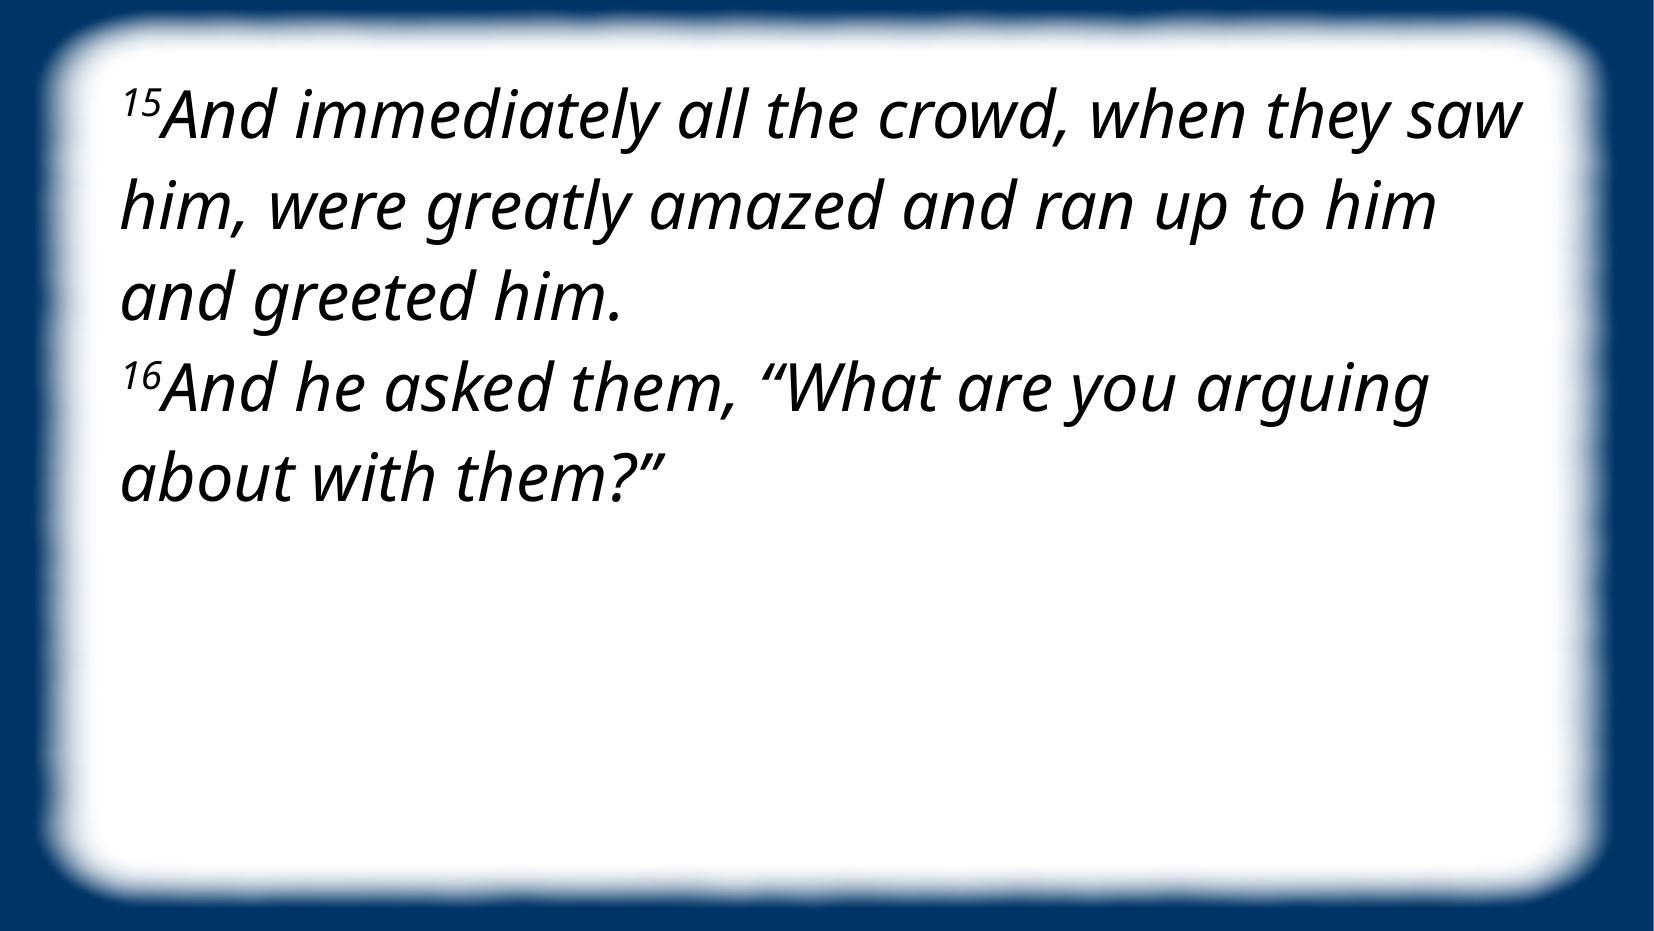

15And immediately all the crowd, when they saw him, were greatly amazed and ran up to him and greeted him.
16And he asked them, “What are you arguing about with them?”